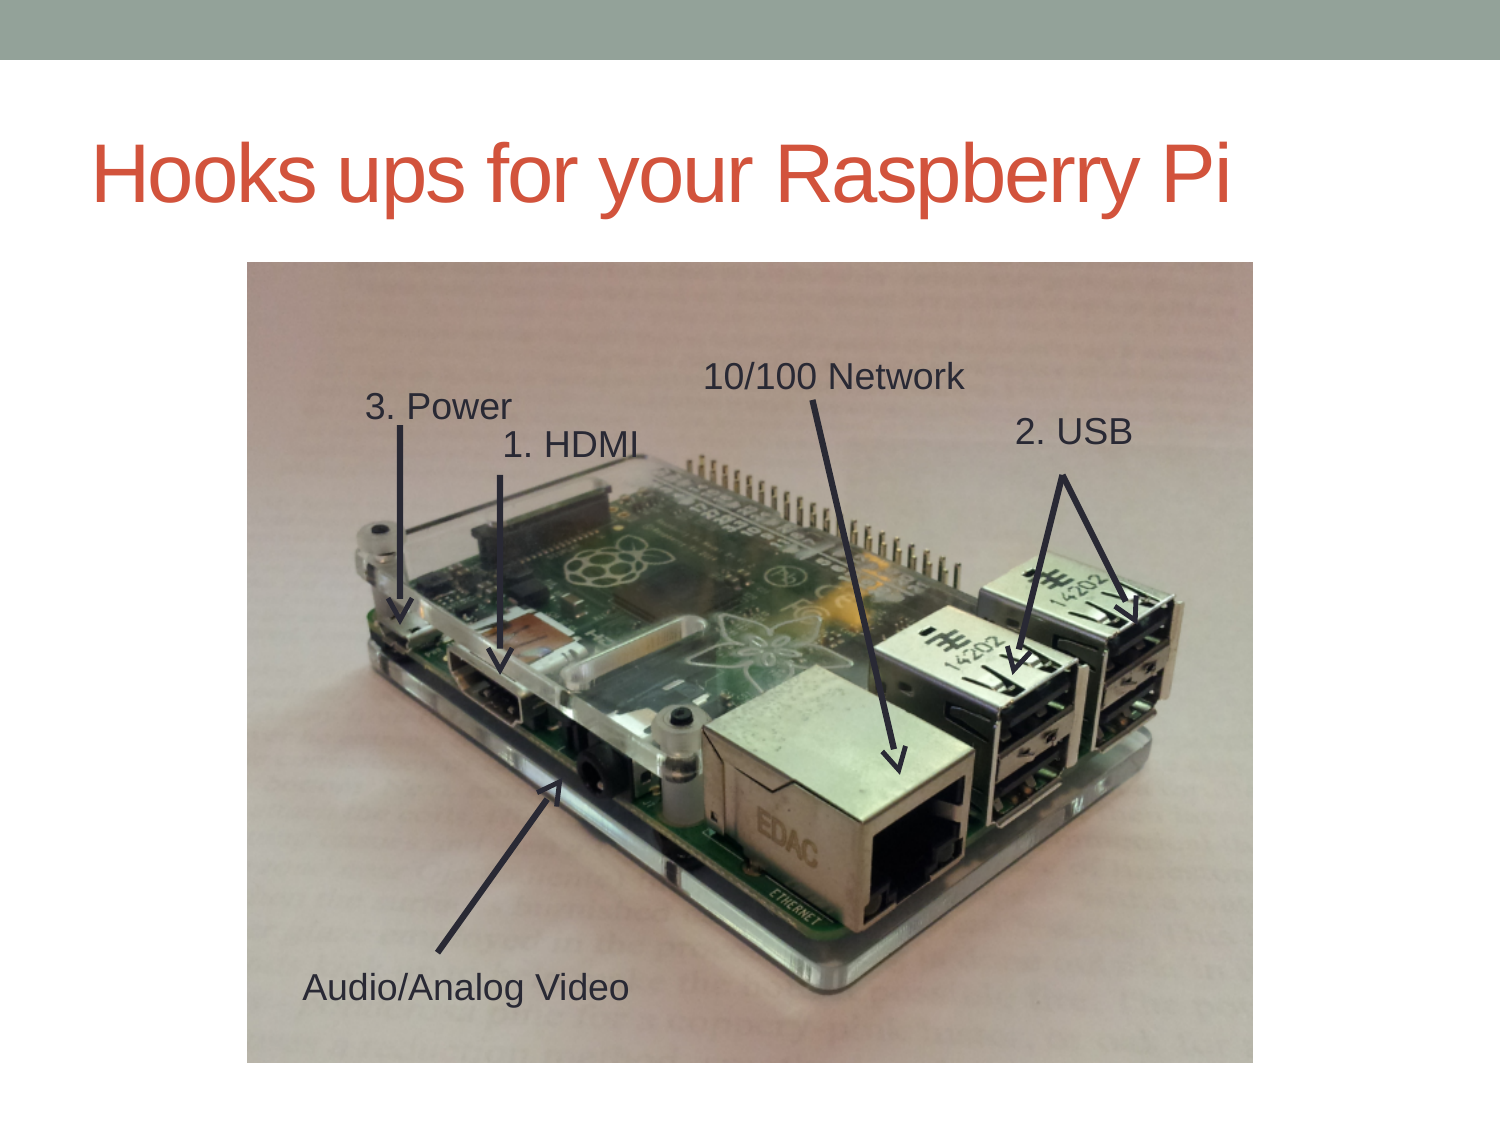

# Hooks ups for your Raspberry Pi
10/100 Network
3. Power
2. USB
1. HDMI
Audio/Analog Video